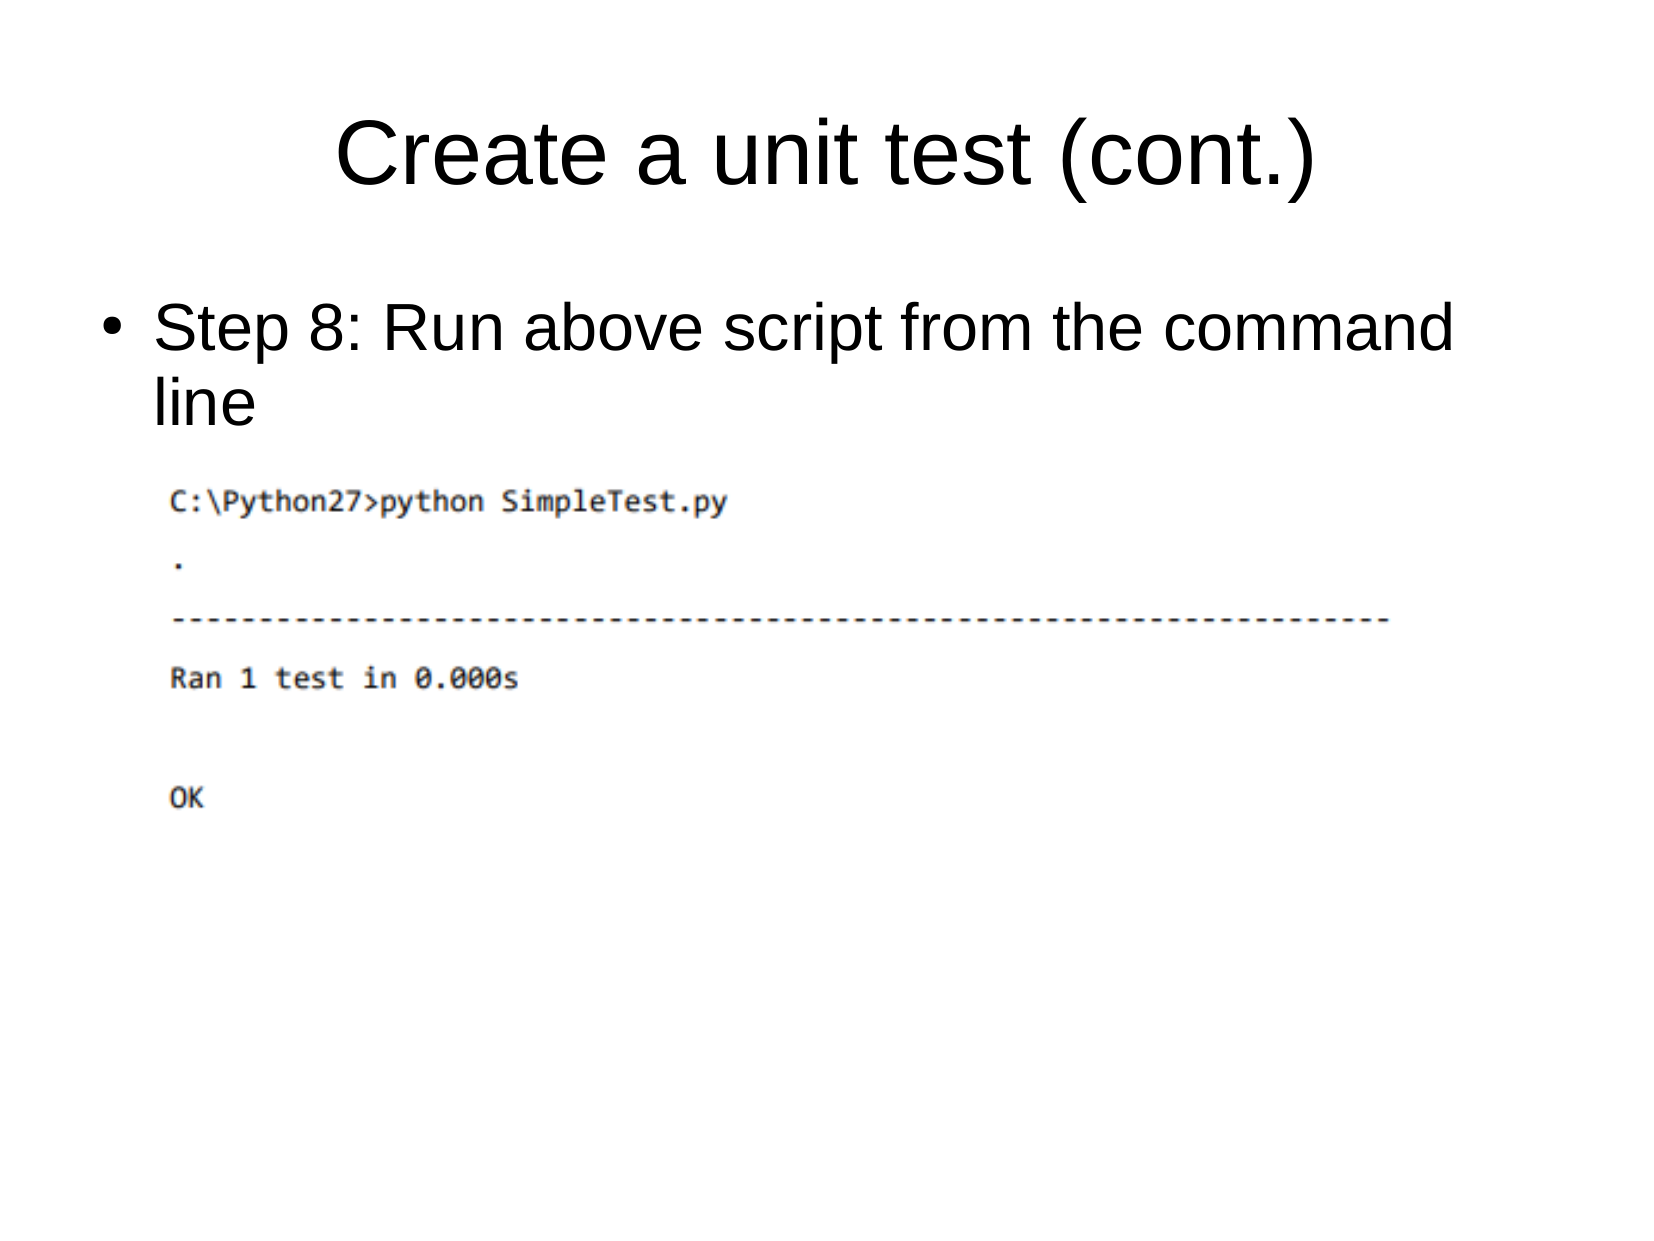

# Create a unit test (cont.)
Step 8: Run above script from the command line